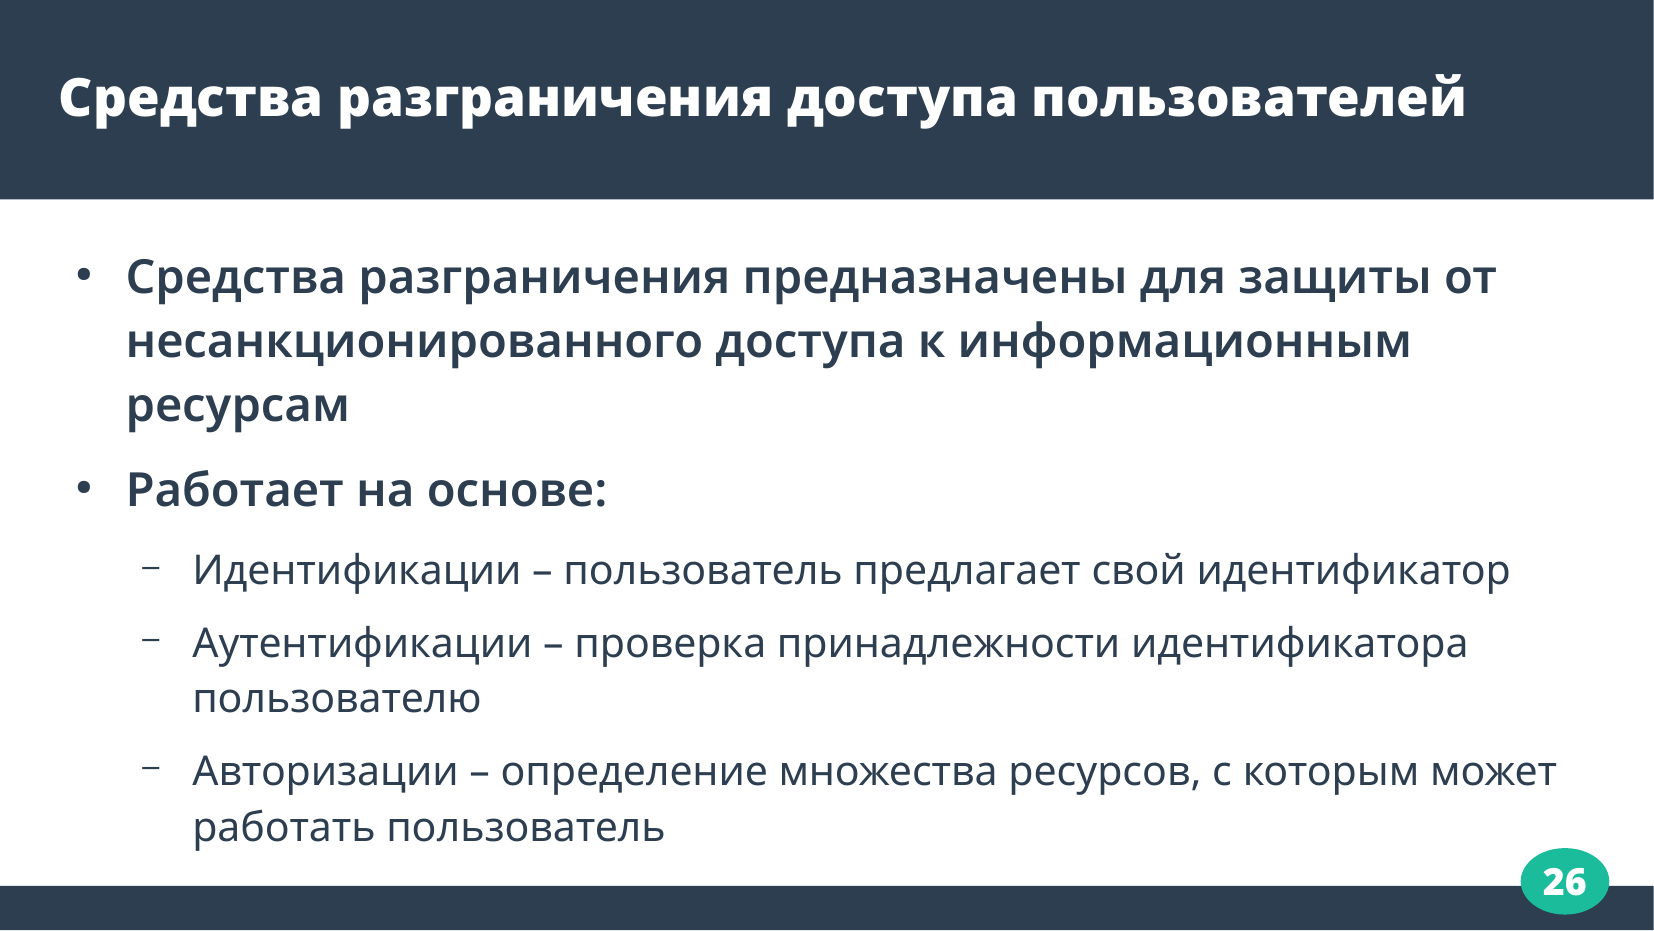

# Средства разграничения доступа пользователей
Средства разграничения предназначены для защиты от несанкционированного доступа к информационным ресурсам
Работает на основе:
Идентификации – пользователь предлагает свой идентификатор
Аутентификации – проверка принадлежности идентификатора пользователю
Авторизации – определение множества ресурсов, с которым может работать пользователь
26